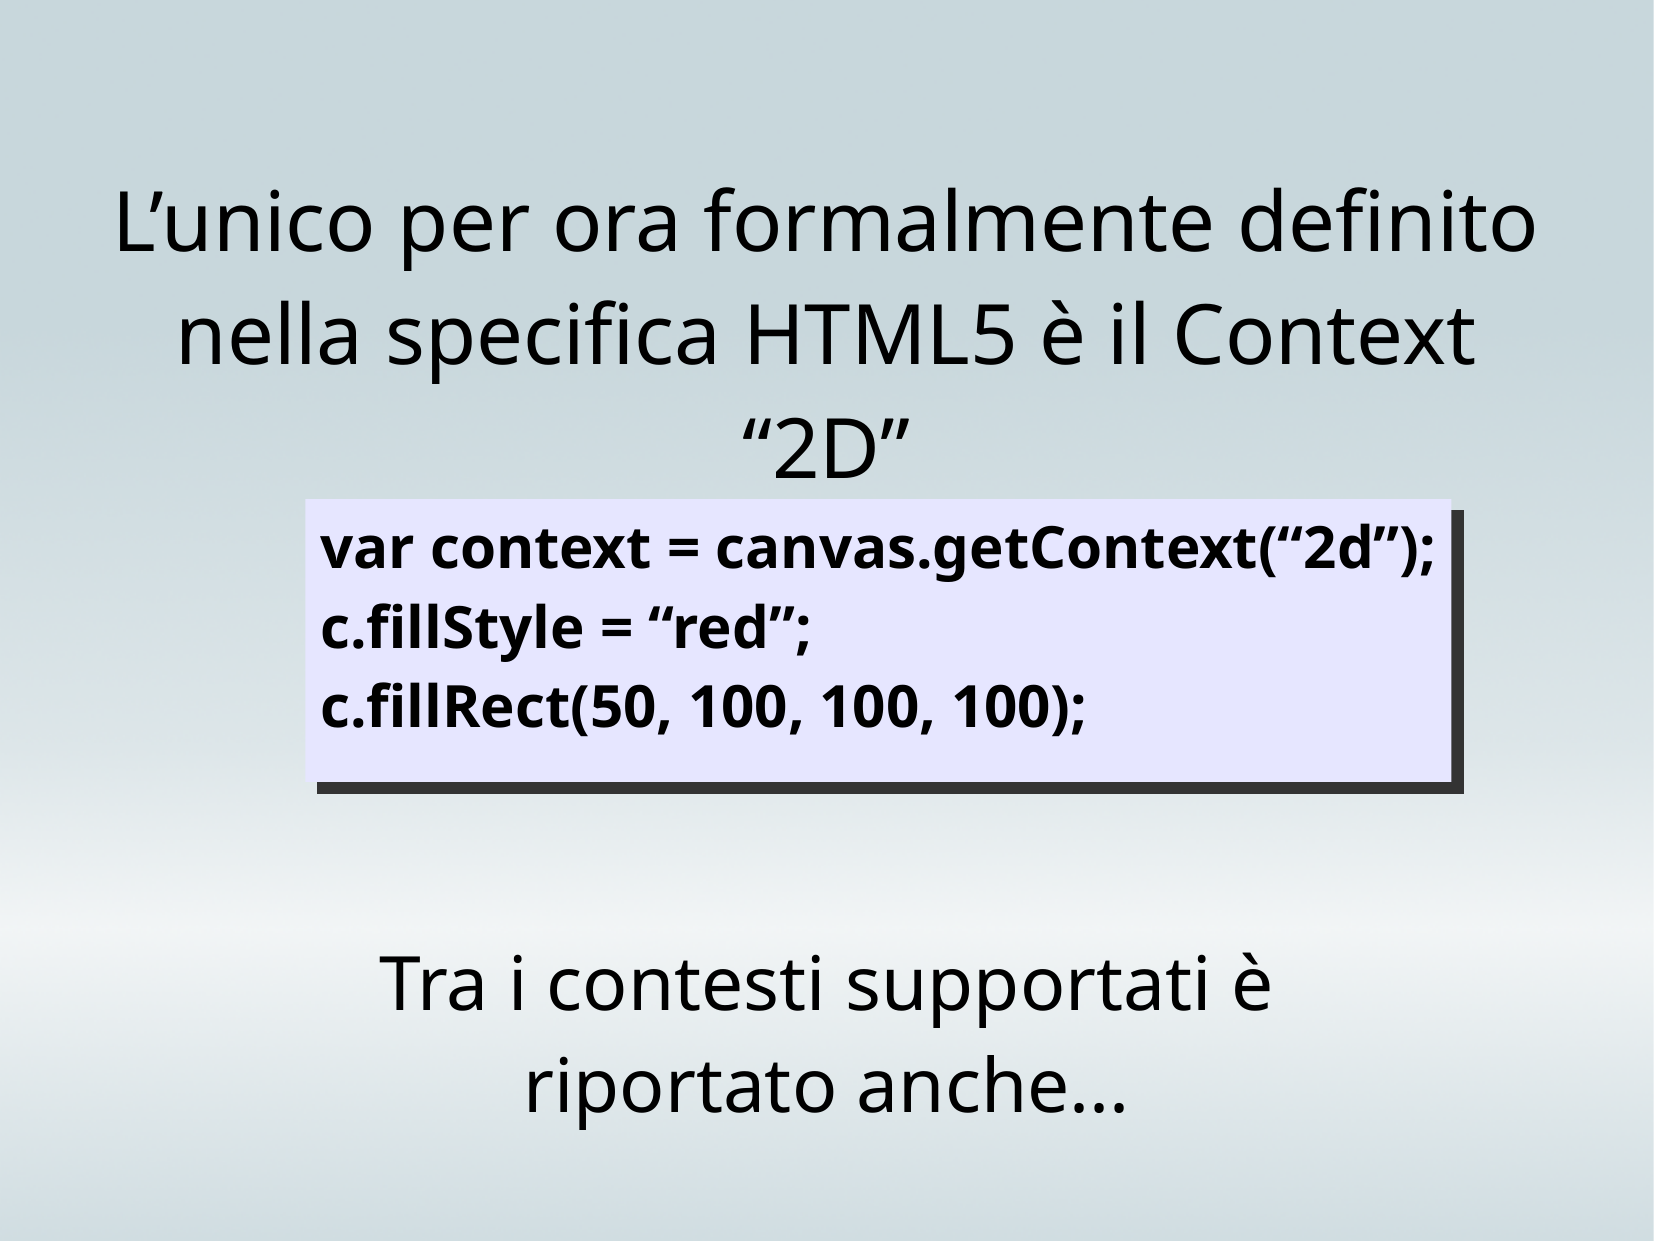

L’unico per ora formalmente definito nella specifica HTML5 è il Context “2D”
var context = canvas.getContext(“2d”);
c.fillStyle = “red”;
c.fillRect(50, 100, 100, 100);
Tra i contesti supportati è riportato anche...